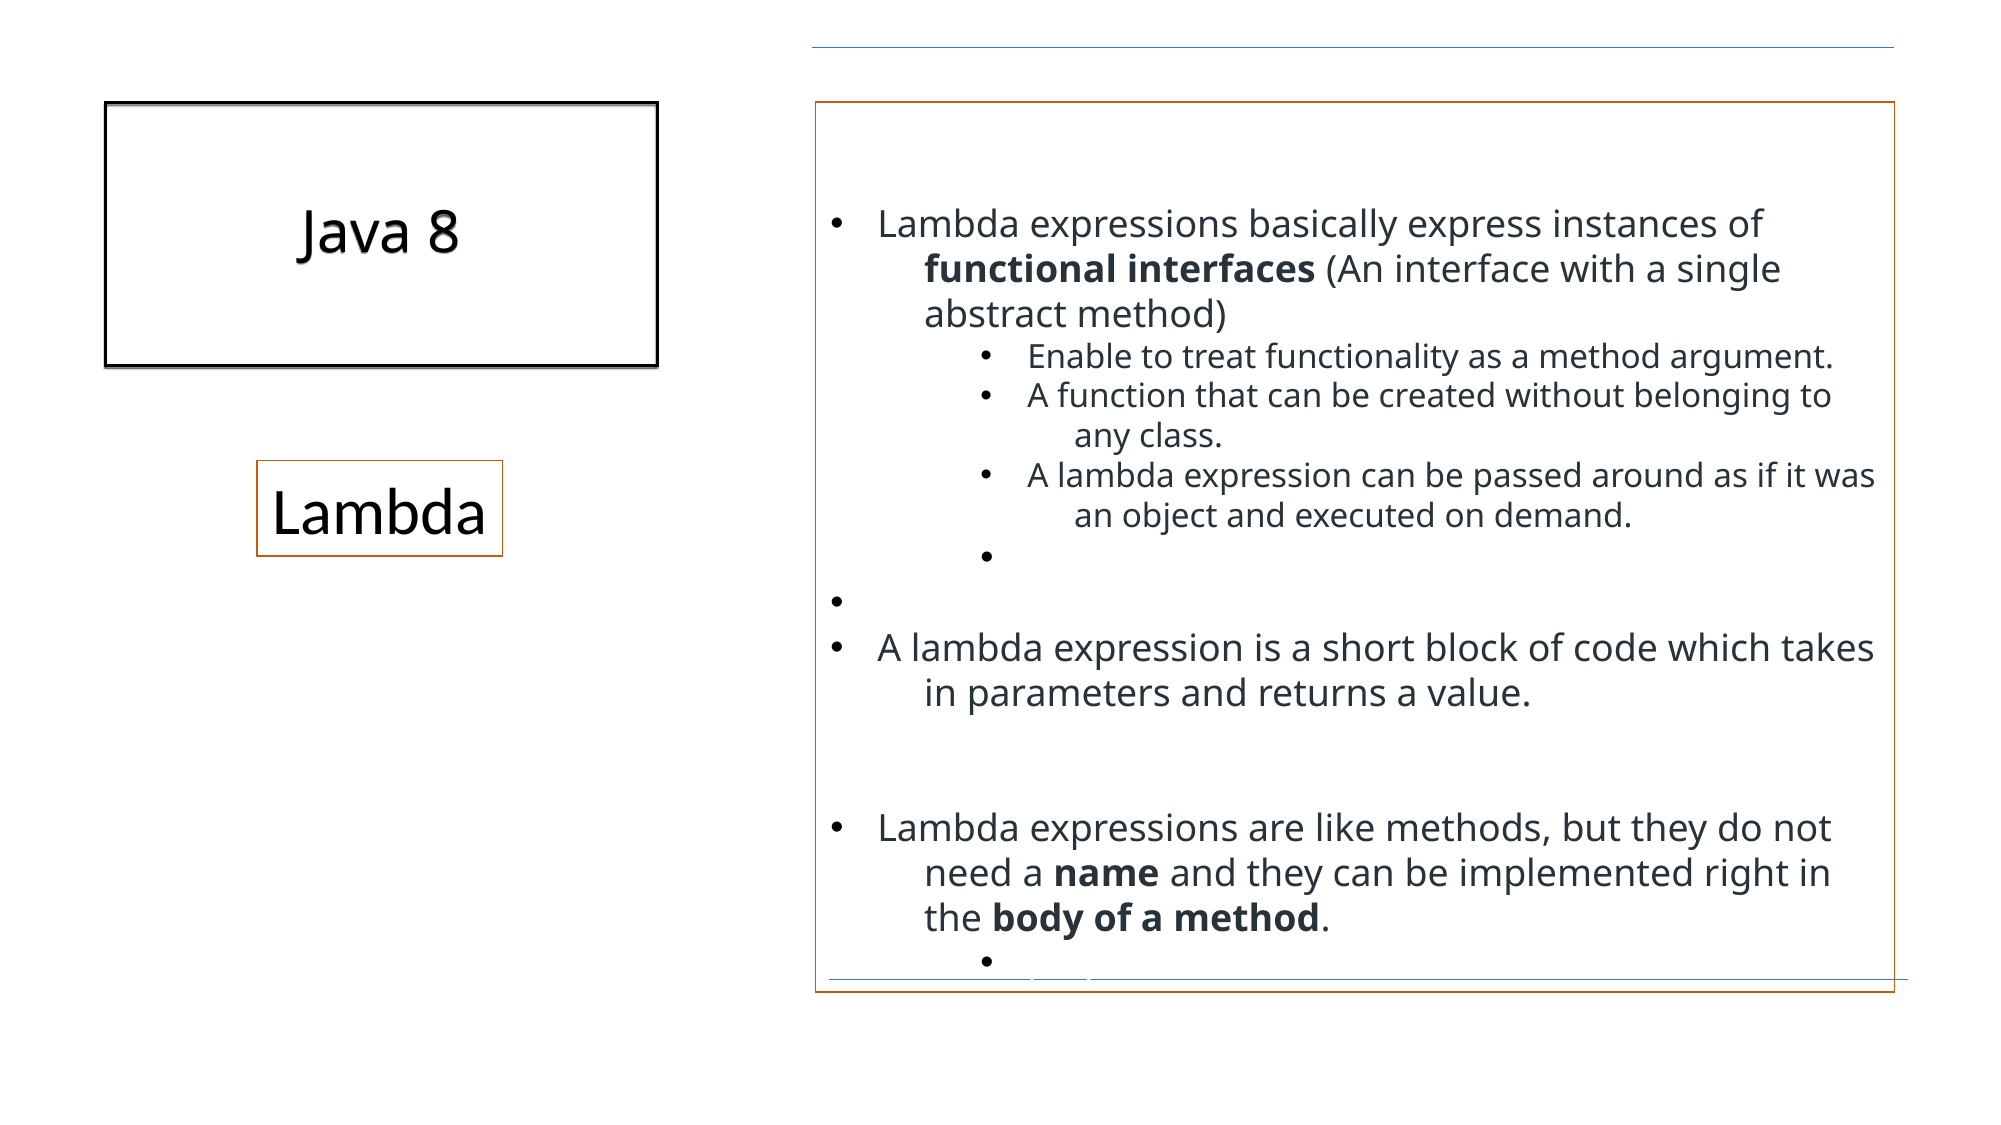

# Java 8
For example, a Web browser can do several things at the same time:
Lambda expressions basically express instances of functional interfaces (An interface with a single abstract method)
Enable to treat functionality as a method argument.
A function that can be created without belonging to any class.
A lambda expression can be passed around as if it was an object and executed on demand.
A lambda expression is a short block of code which takes in parameters and returns a value.
Lambda expressions are like methods, but they do not need a name and they can be implemented right in the body of a method.
page
Lambda